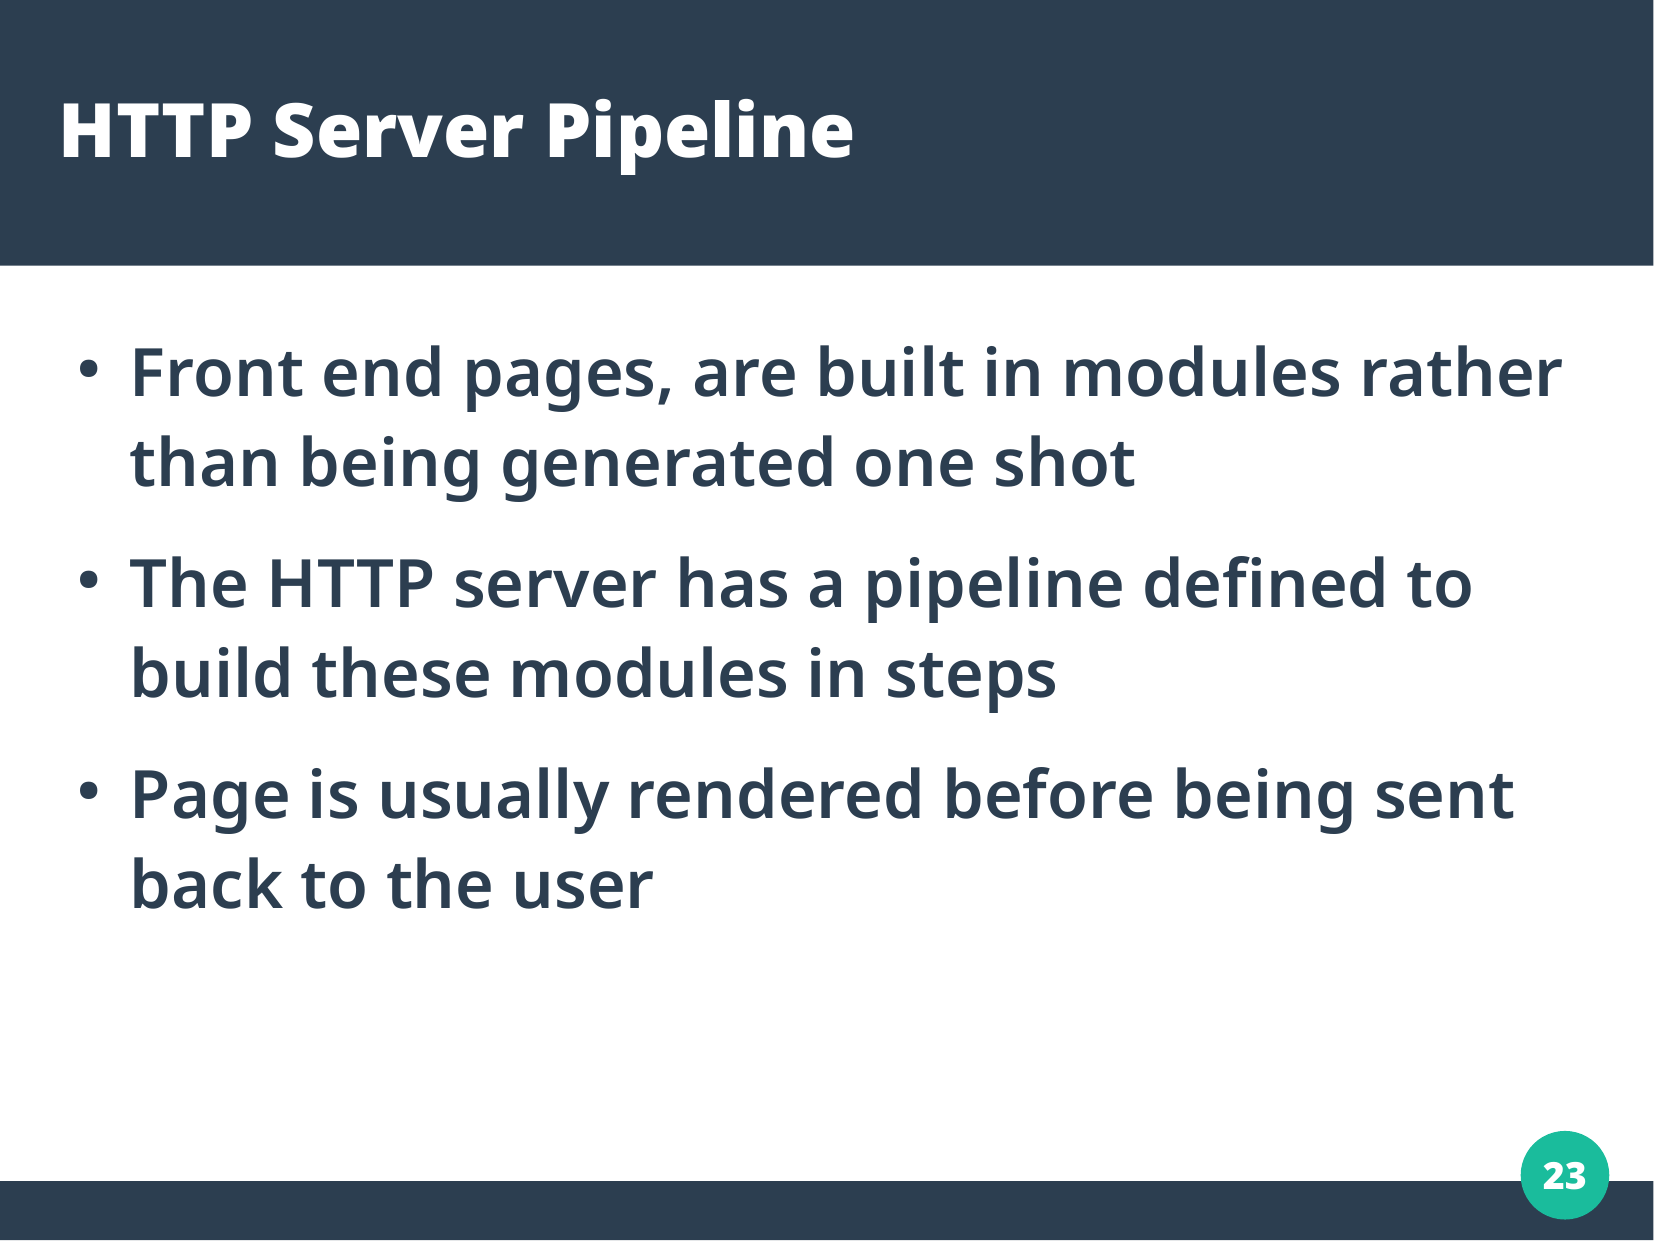

# HTTP Server Pipeline
Front end pages, are built in modules rather than being generated one shot
The HTTP server has a pipeline defined to build these modules in steps
Page is usually rendered before being sent back to the user
23